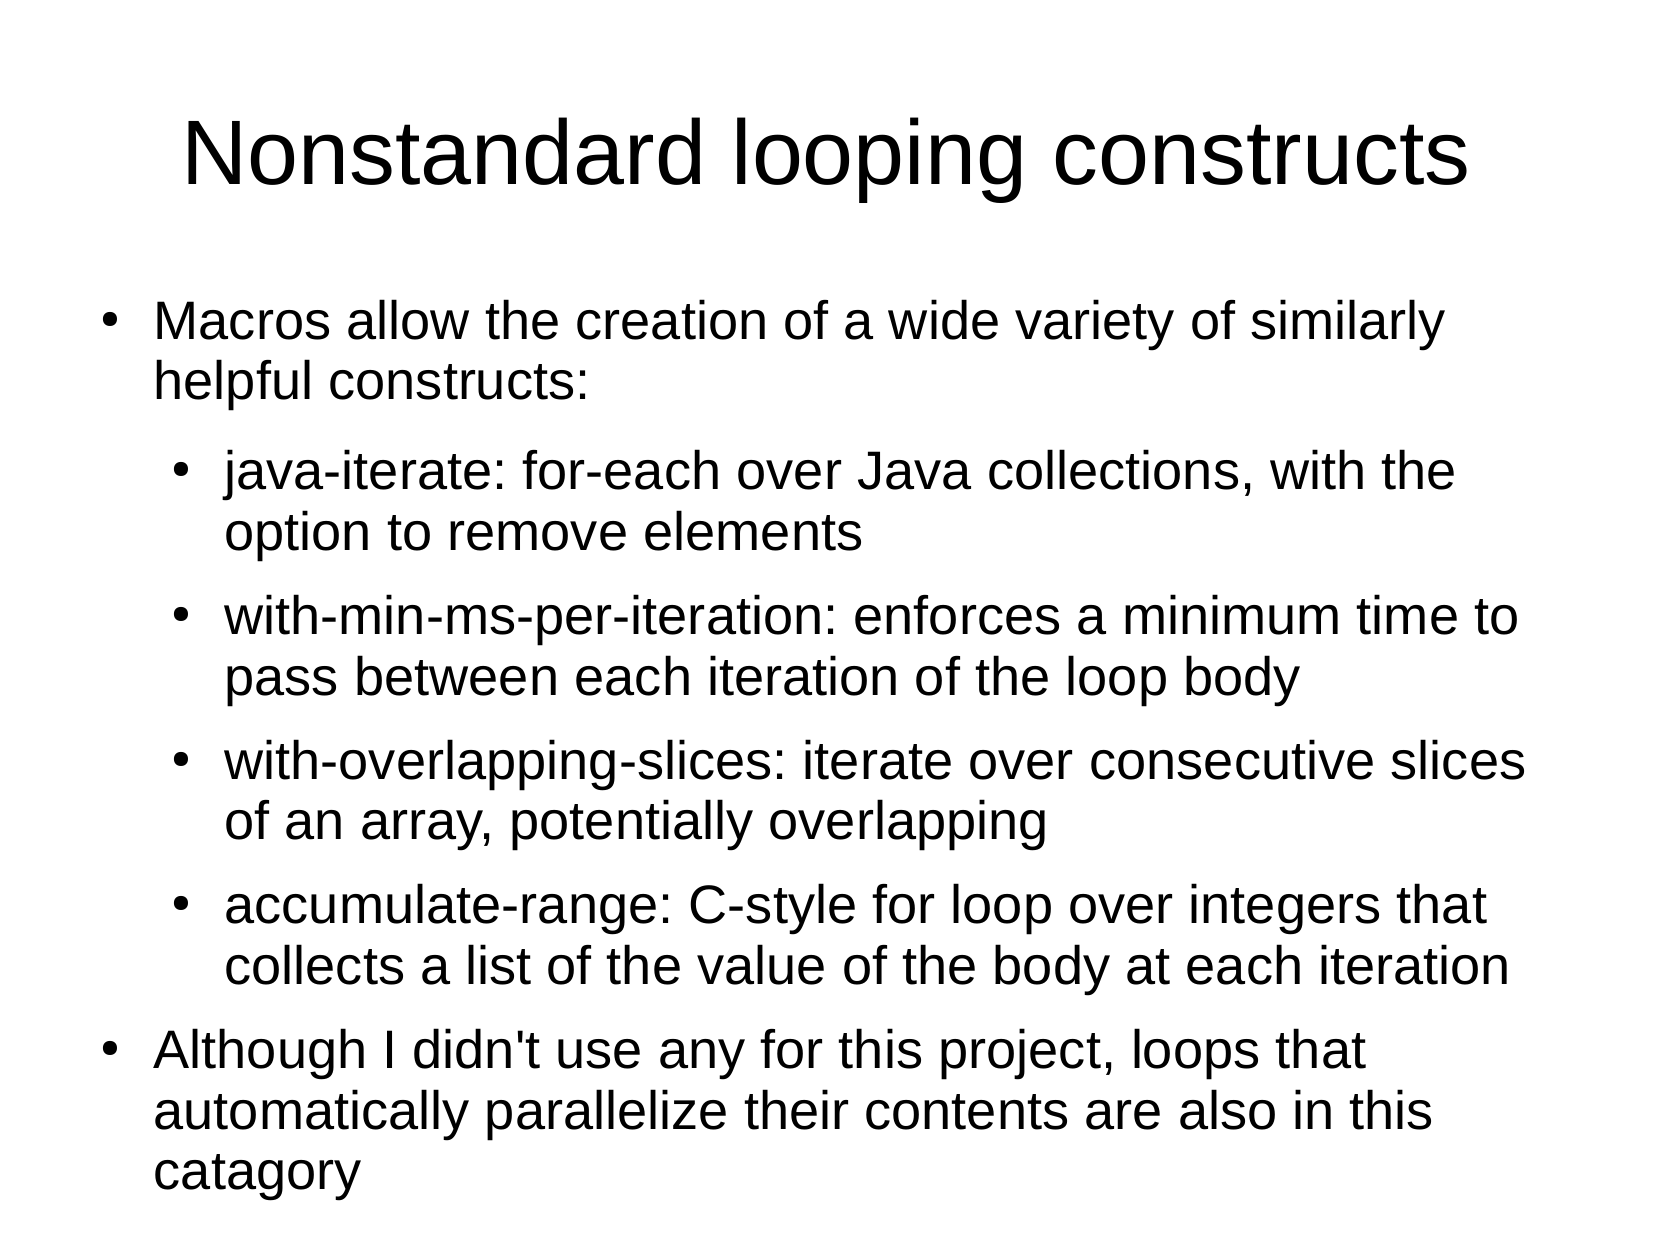

# Nonstandard looping constructs
Macros allow the creation of a wide variety of similarly helpful constructs:
java-iterate: for-each over Java collections, with the option to remove elements
with-min-ms-per-iteration: enforces a minimum time to pass between each iteration of the loop body
with-overlapping-slices: iterate over consecutive slices of an array, potentially overlapping
accumulate-range: C-style for loop over integers that collects a list of the value of the body at each iteration
Although I didn't use any for this project, loops that automatically parallelize their contents are also in this catagory